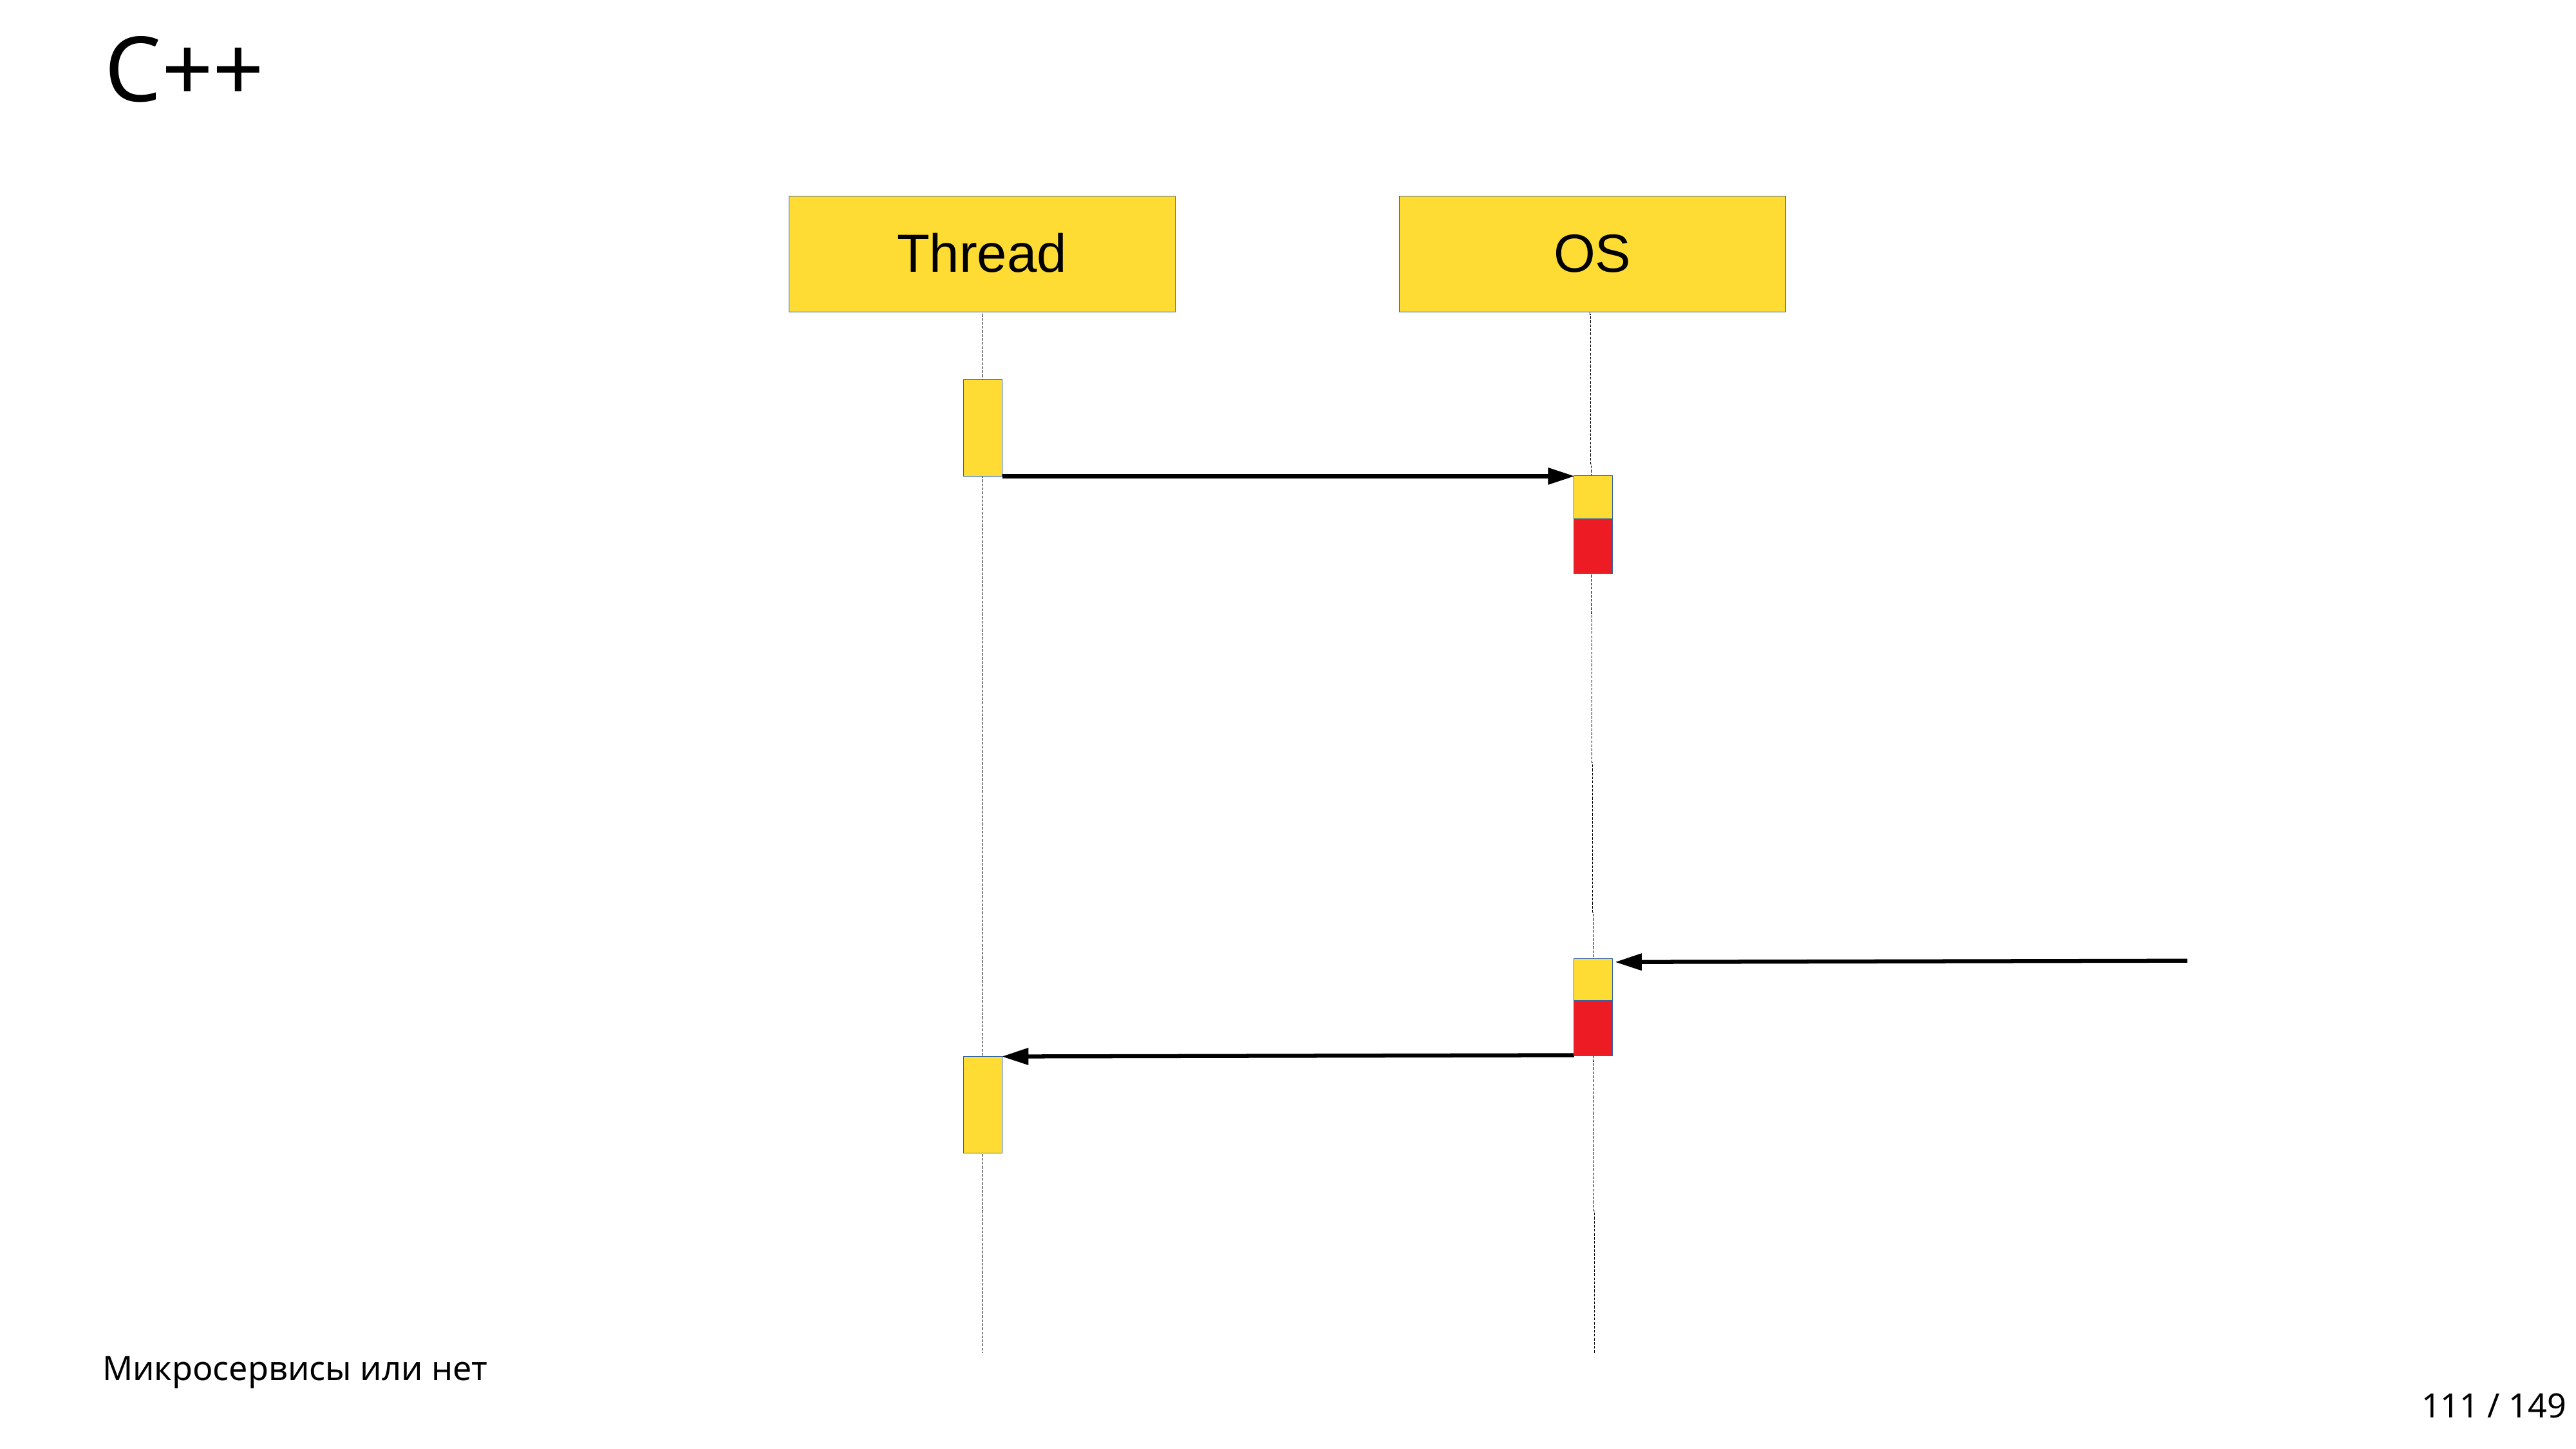

С++
Thread
OS
# Микросервисы или нет